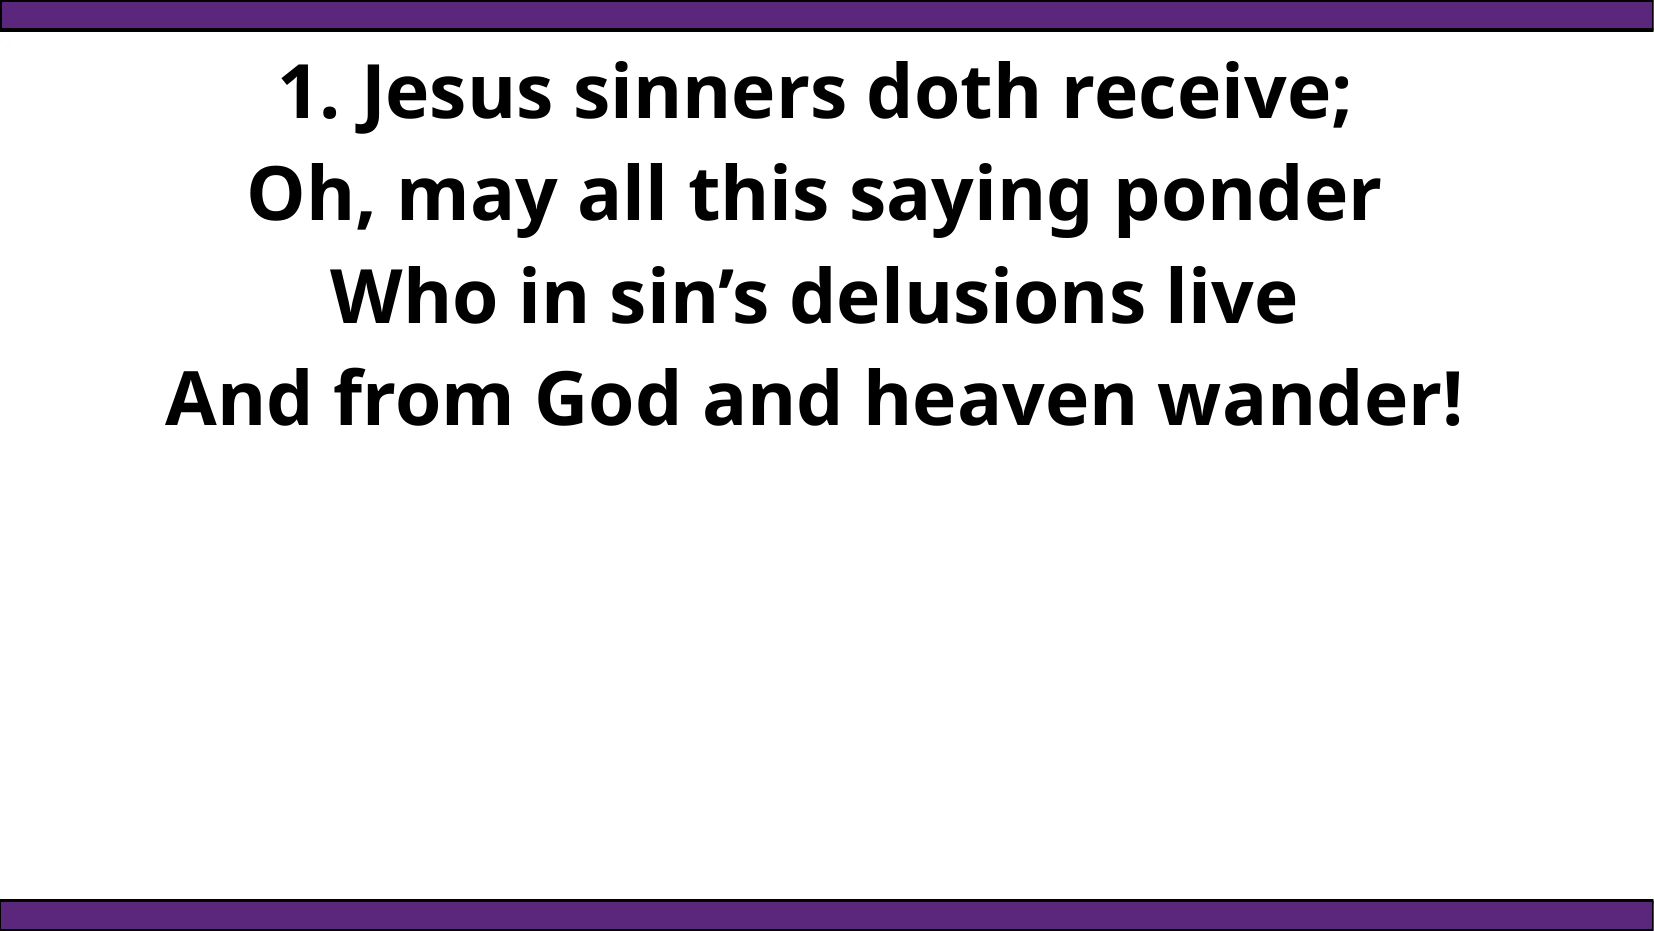

1. Jesus sinners doth receive;
Oh, may all this saying ponder
Who in sin’s delusions live
And from God and heaven wander!